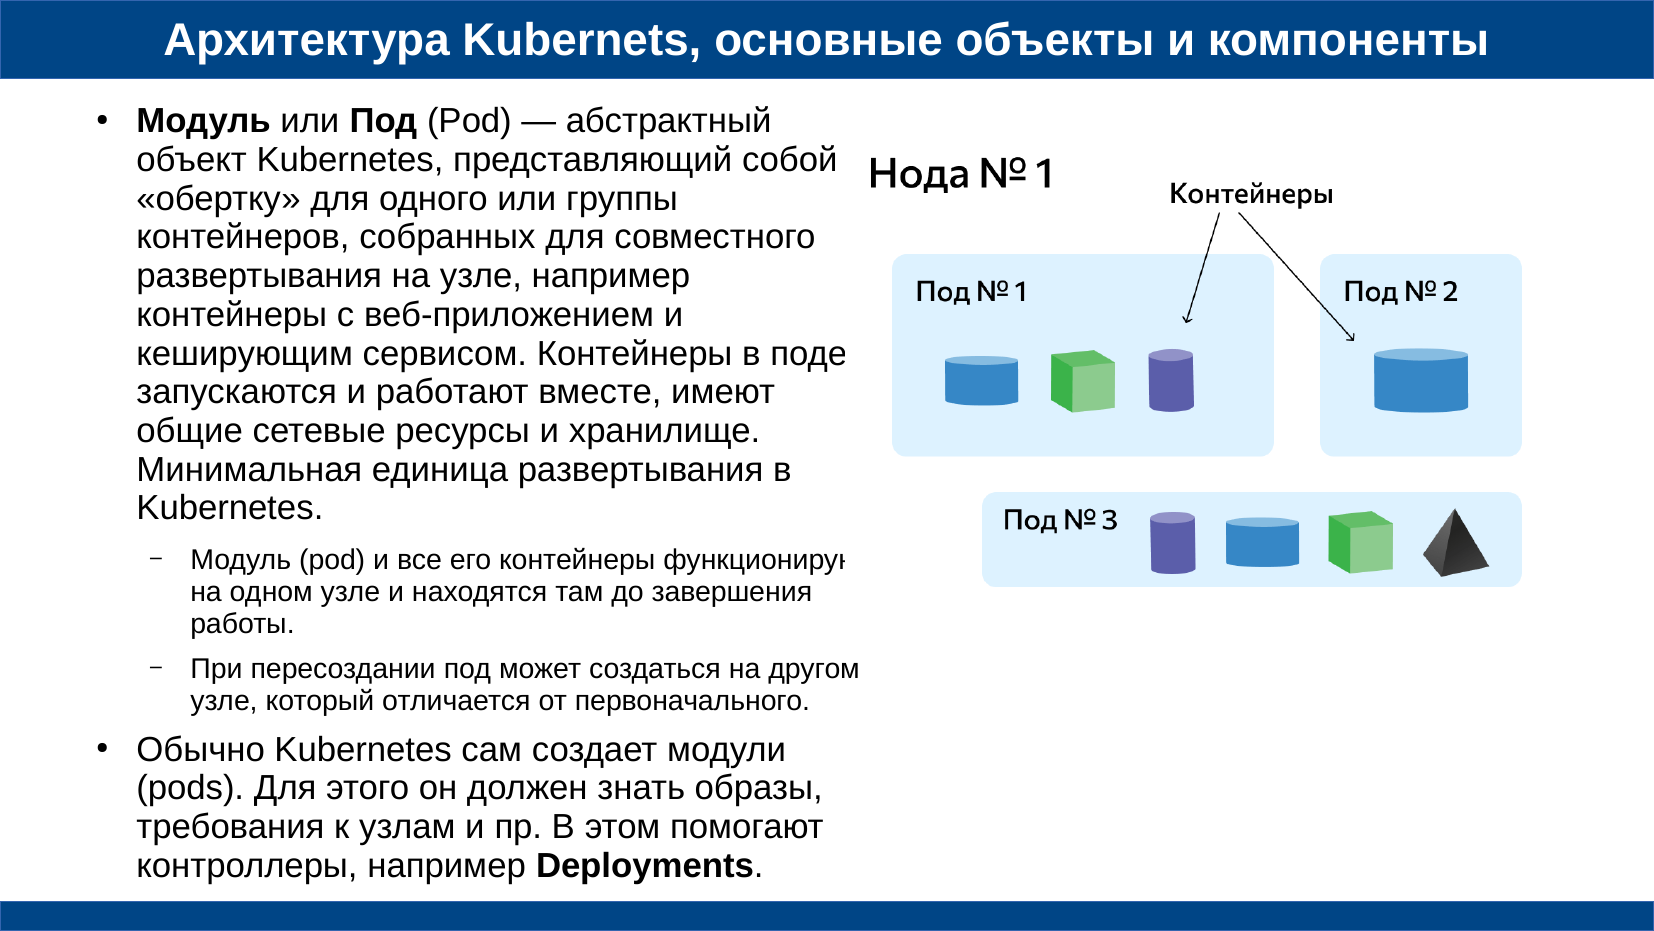

# Архитектура Kubernets, основные объекты и компоненты
Модуль или Под (Pod) — абстрактный объект Kubernetes, представляющий собой «обертку» для одного или группы контейнеров, собранных для совместного развертывания на узле, например контейнеры с веб-приложением и кеширующим сервисом. Контейнеры в поде запускаются и работают вместе, имеют общие сетевые ресурсы и хранилище. Минимальная единица развертывания в Kubernetes.
Модуль (pod) и все его контейнеры функционируют на одном узле и находятся там до завершения работы.
При пересоздании под может создаться на другом узле, который отличается от первоначального.
Обычно Kubernetes сам создает модули (pods). Для этого он должен знать образы, требования к узлам и пр. В этом помогают контроллеры, например Deployments.